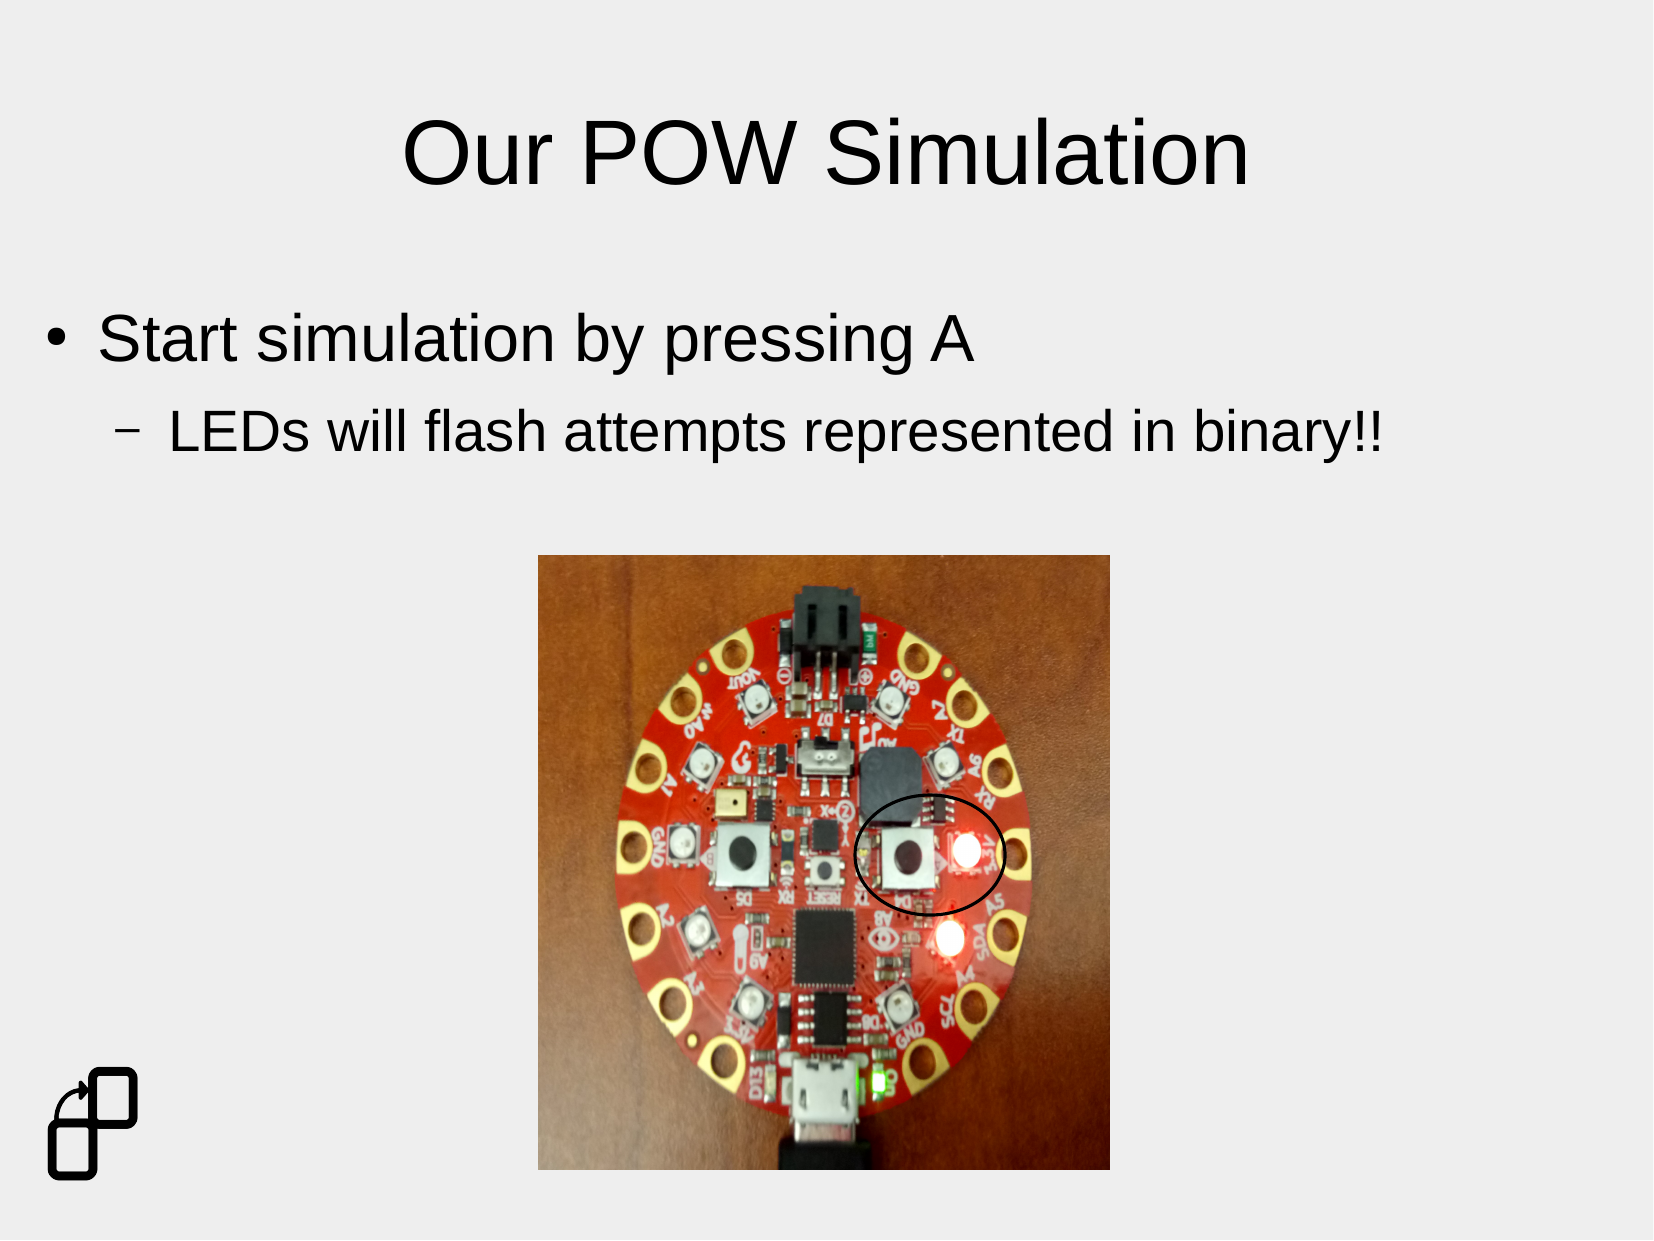

# Our POW Simulation
Start simulation by pressing A
LEDs will flash attempts represented in binary!!